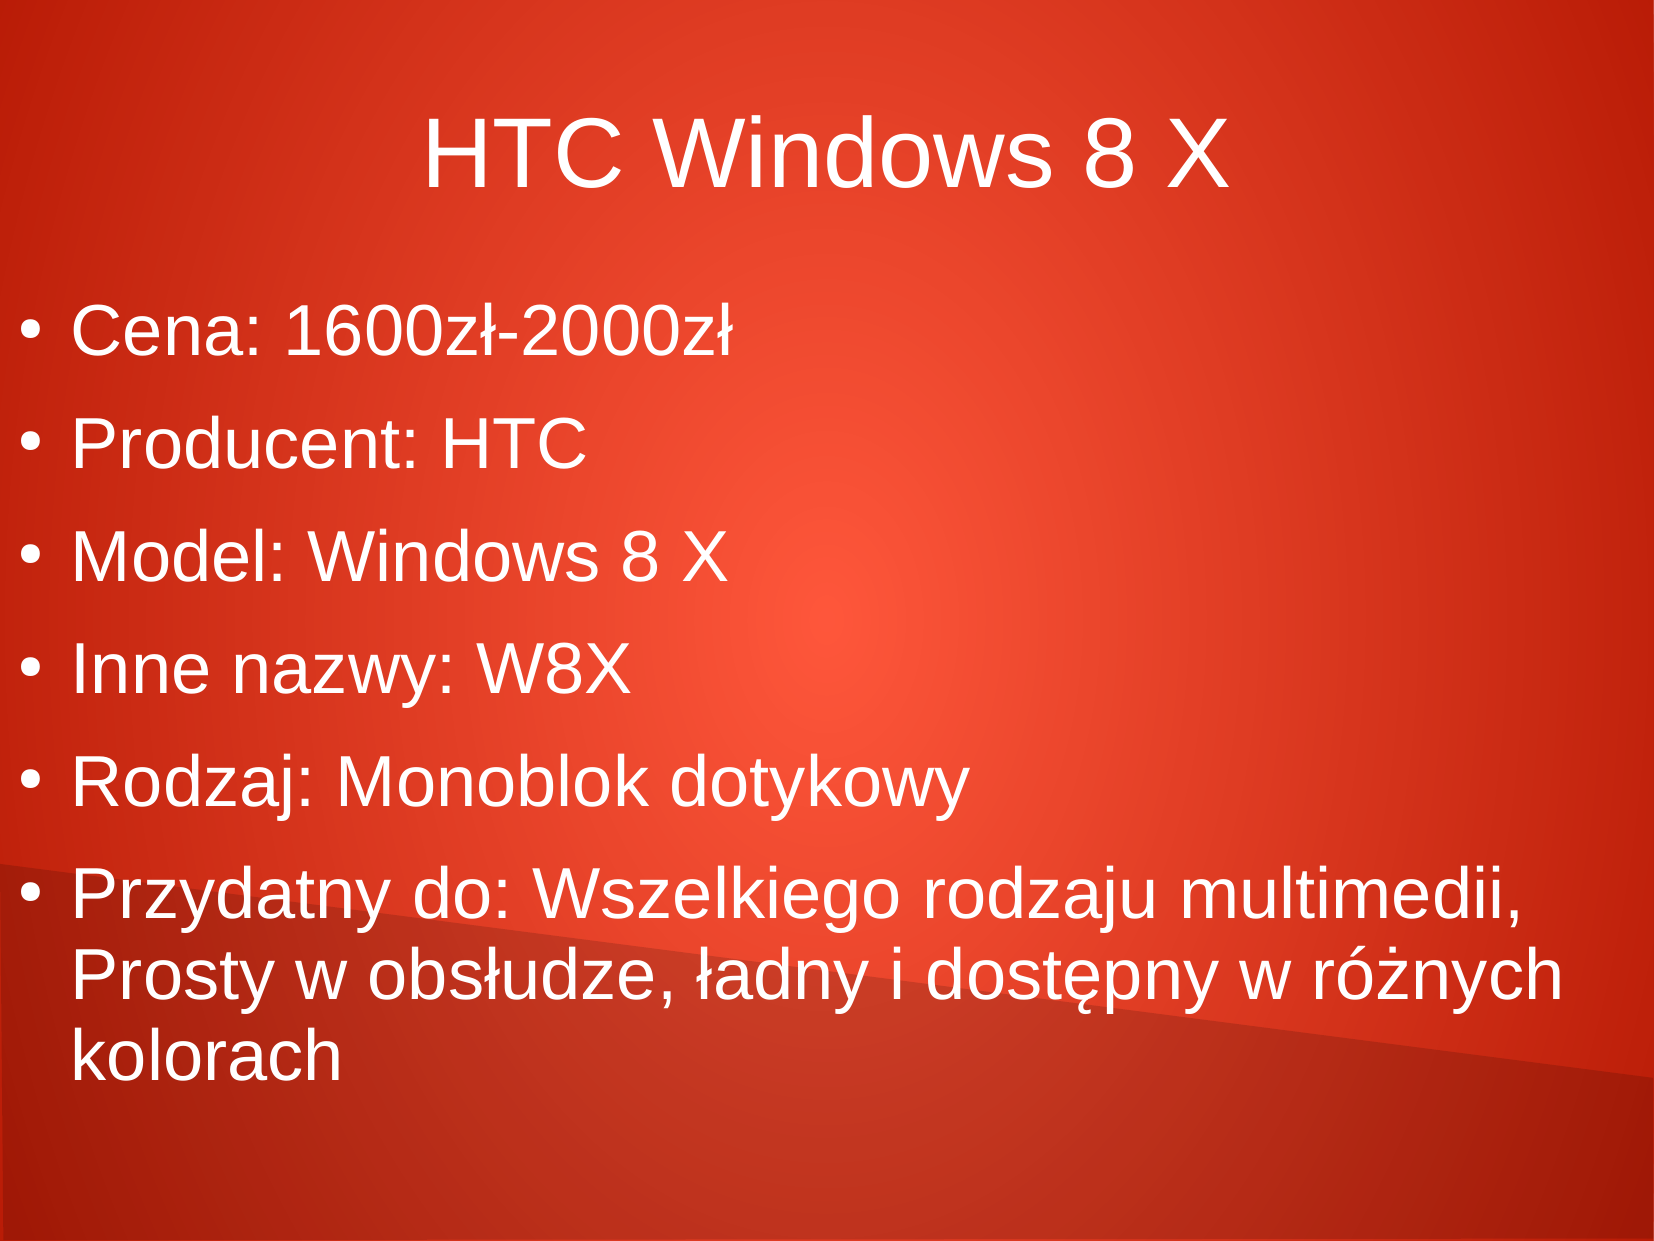

# HTC Windows 8 X
Cena: 1600zł-2000zł
Producent: HTC
Model: Windows 8 X
Inne nazwy: W8X
Rodzaj: Monoblok dotykowy
Przydatny do: Wszelkiego rodzaju multimedii, Prosty w obsłudze, ładny i dostępny w różnych kolorach